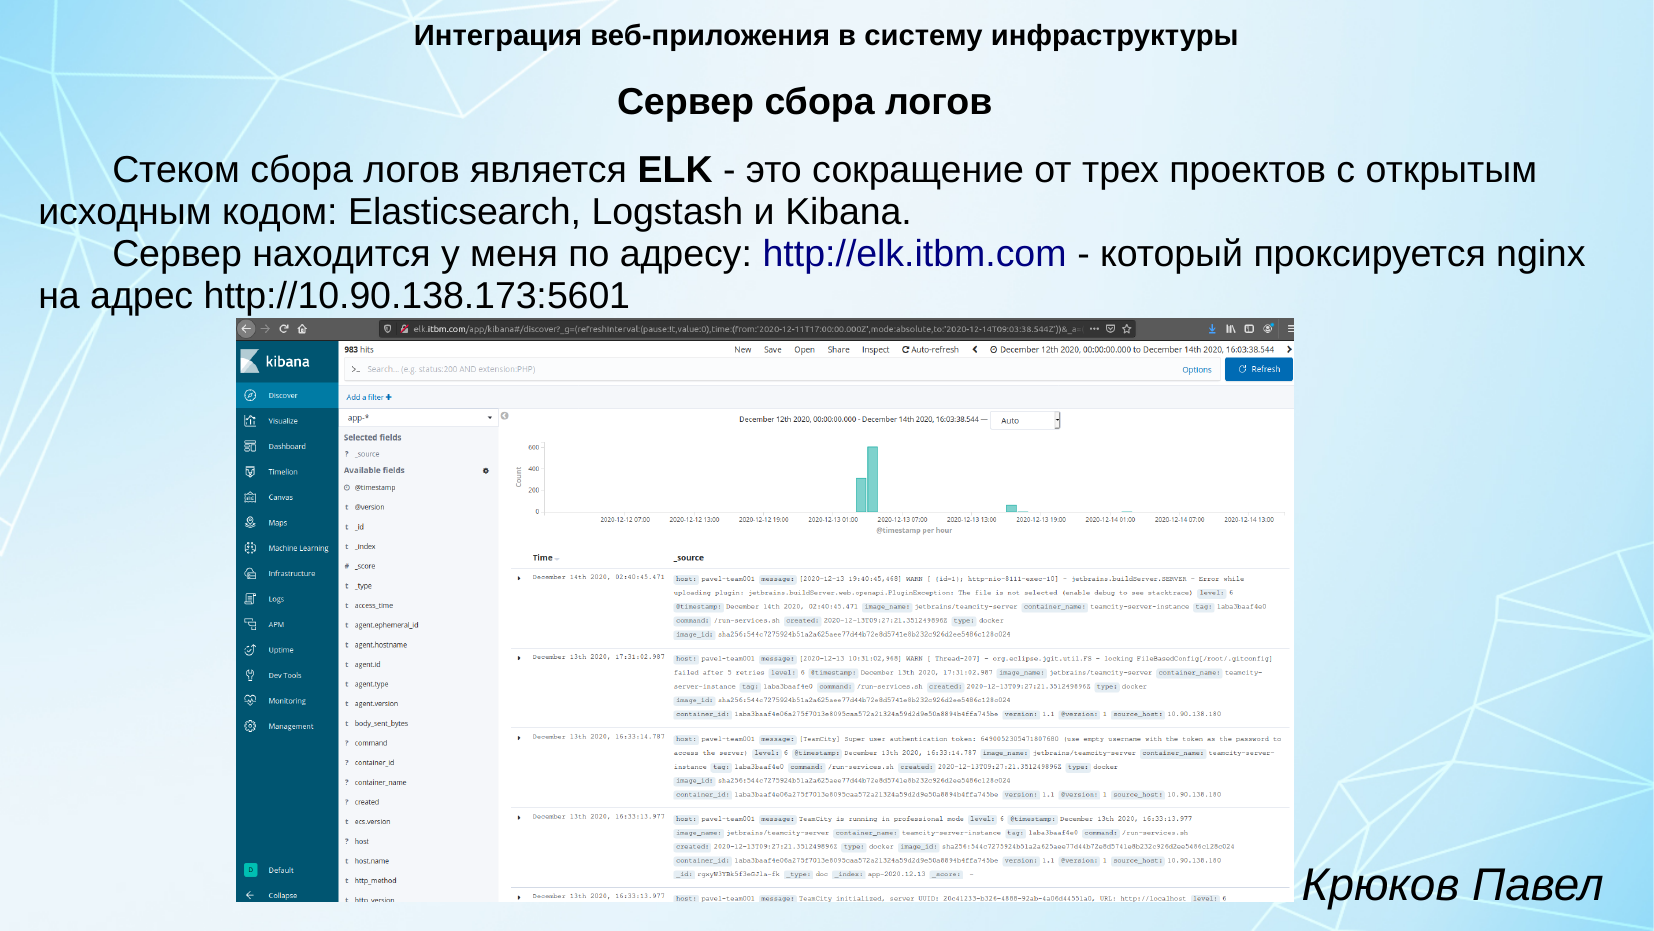

# Интеграция веб-приложения в систему инфраструктуры
Сервер сбора логов
	Стеком сбора логов является ELK - это сокращение от трех проектов с открытым исходным кодом: Elasticsearch, Logstash и Kibana.
	Сервер находится у меня по адресу: http://elk.itbm.com - который проксируется nginx на адрес http://10.90.138.173:5601
Крюков Павел